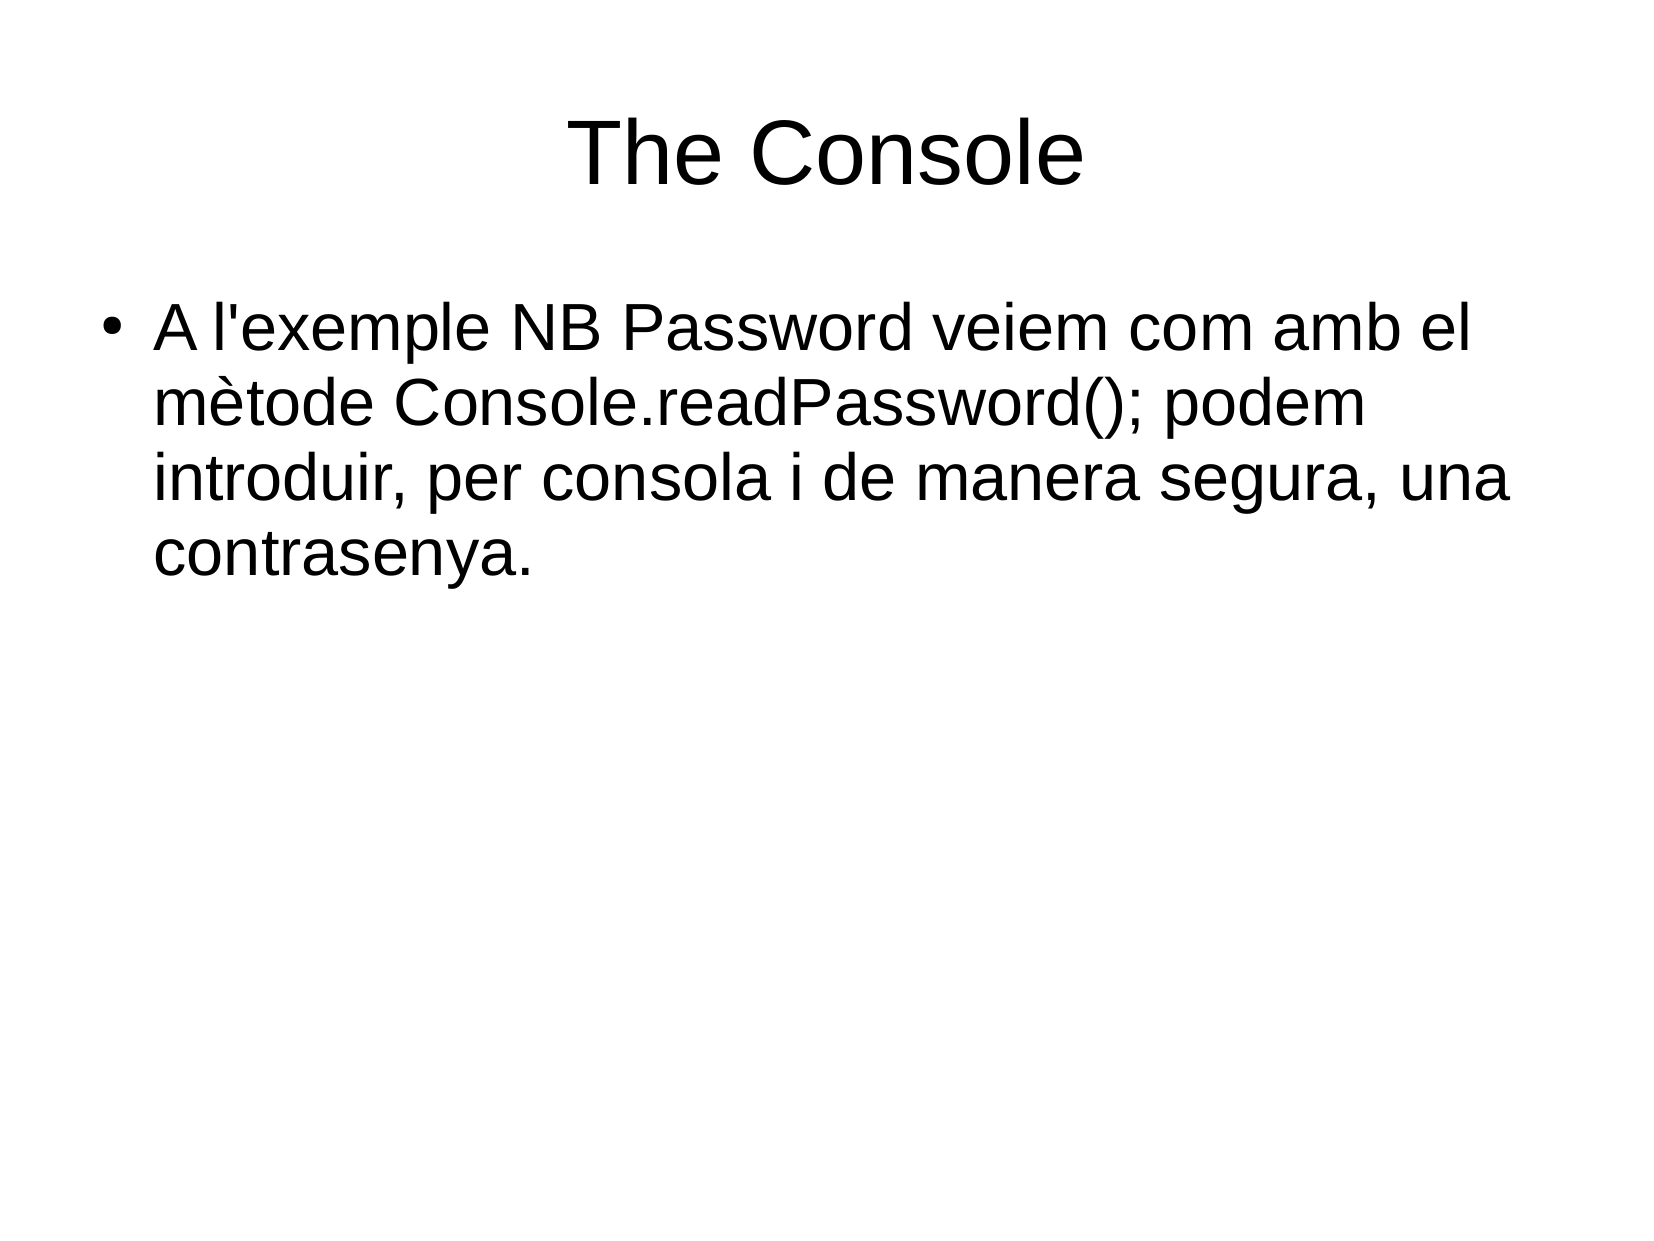

# The Console
A l'exemple NB Password veiem com amb el mètode Console.readPassword(); podem introduir, per consola i de manera segura, una contrasenya.